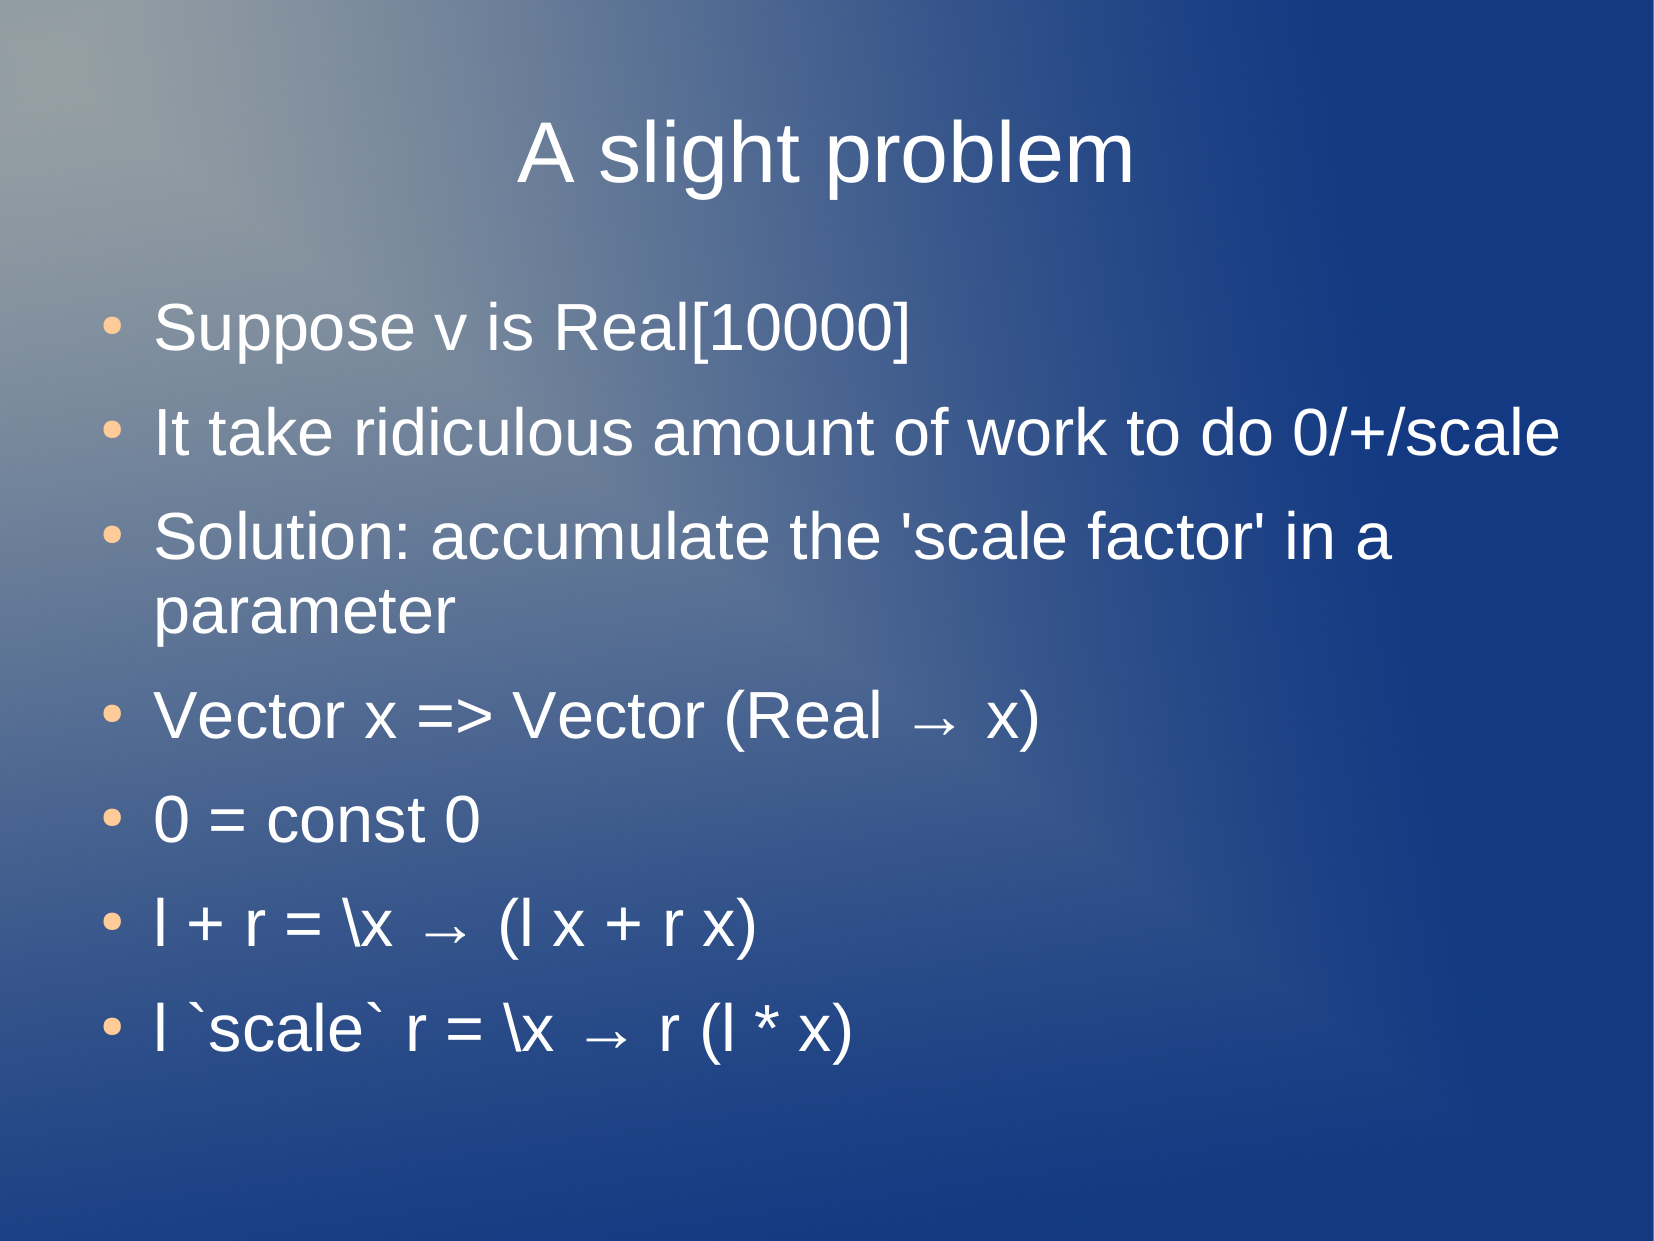

# A slight problem
Suppose v is Real[10000]
It take ridiculous amount of work to do 0/+/scale
Solution: accumulate the 'scale factor' in a parameter
Vector x => Vector (Real → x)
0 = const 0
l + r = \x → (l x + r x)
l `scale` r = \x → r (l * x)